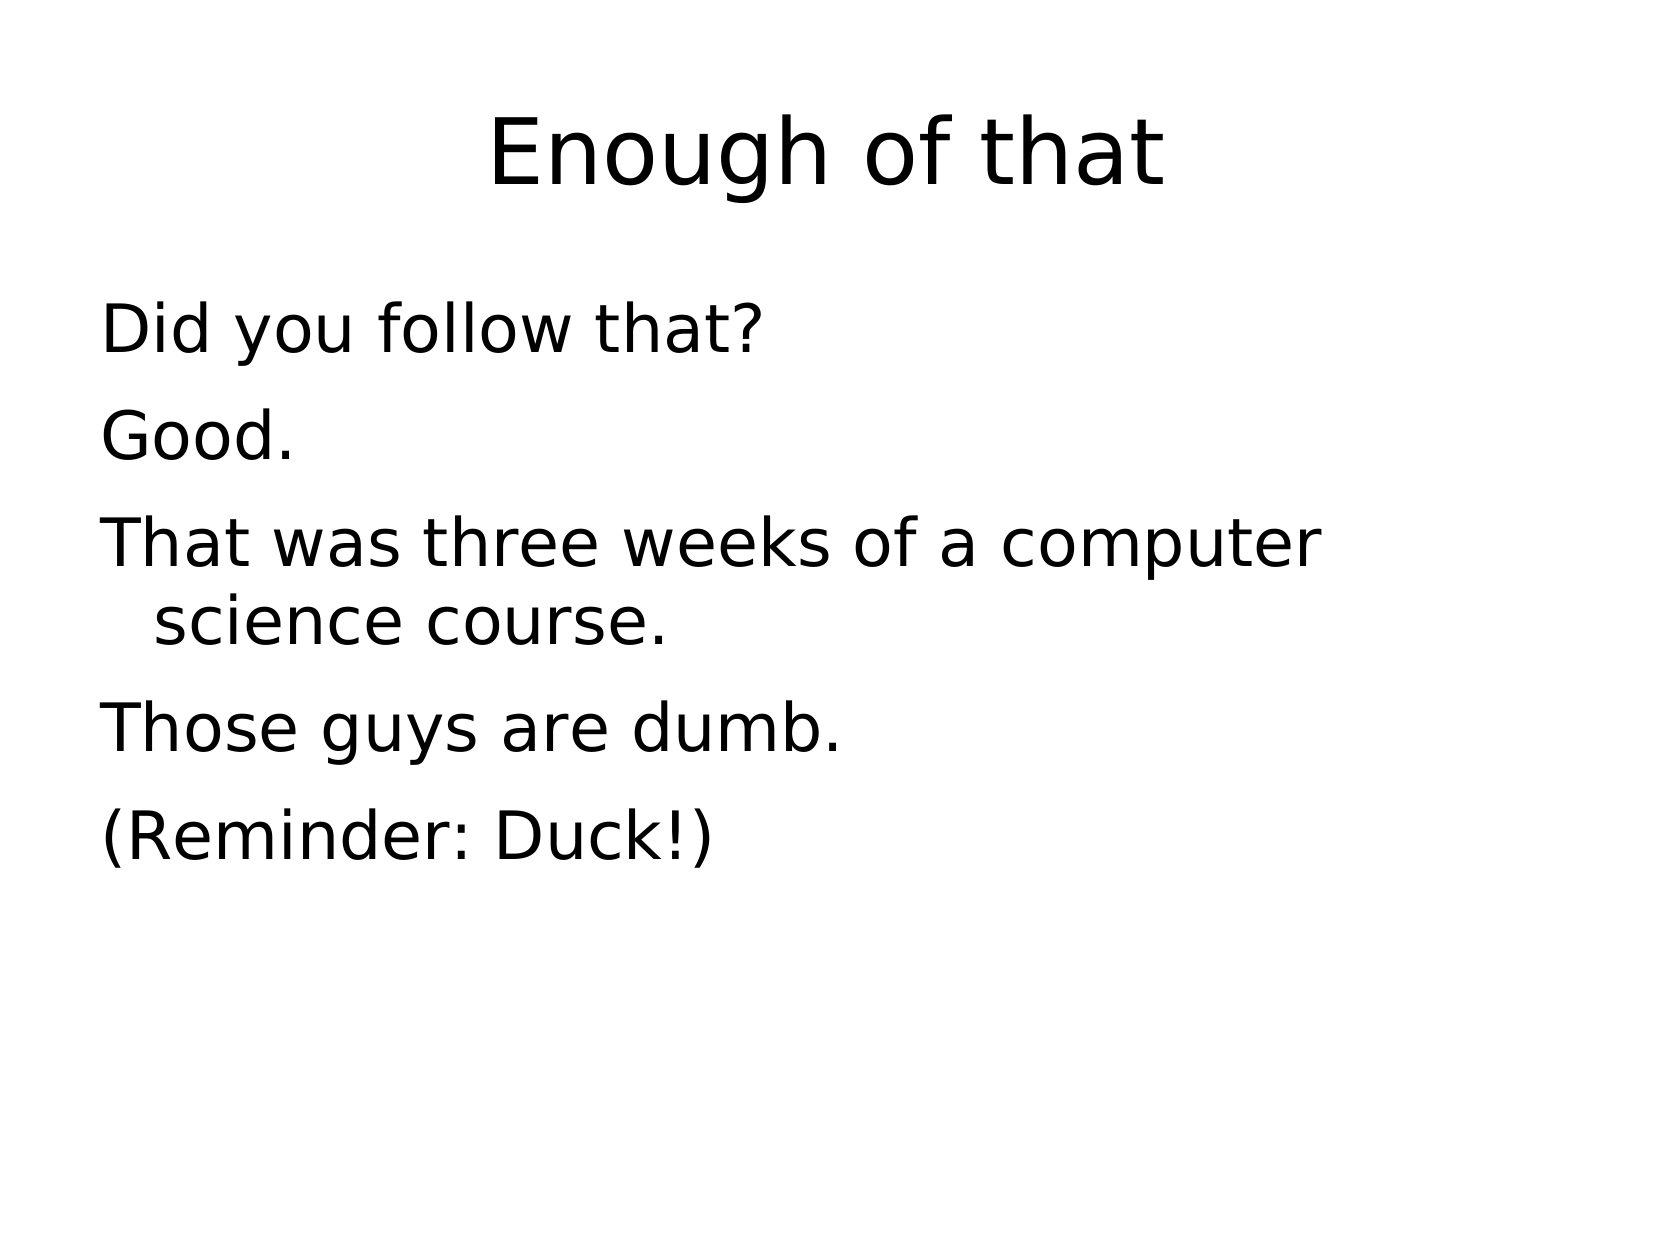

# Enough of that
Did you follow that?
Good.
That was three weeks of a computer science course.
Those guys are dumb.
(Reminder: Duck!)